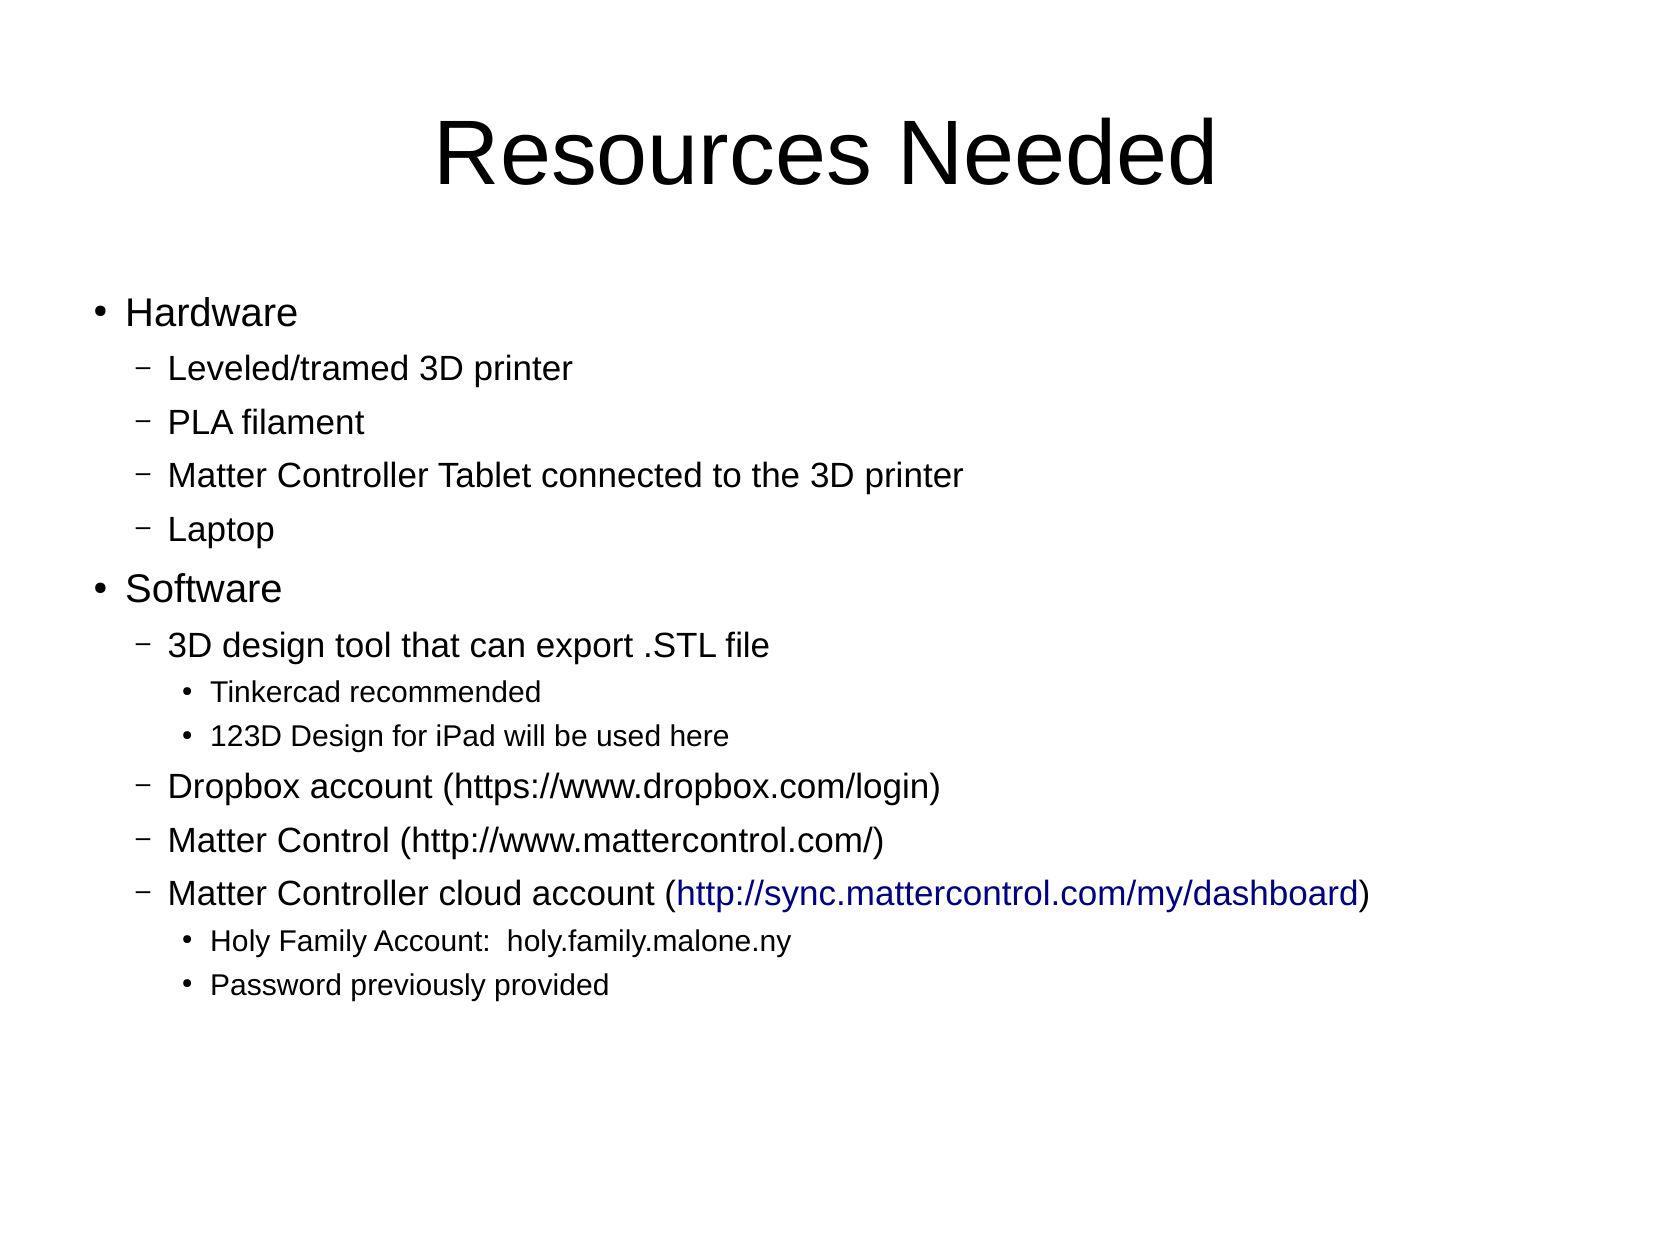

# Resources Needed
Hardware
Leveled/tramed 3D printer
PLA filament
Matter Controller Tablet connected to the 3D printer
Laptop
Software
3D design tool that can export .STL file
Tinkercad recommended
123D Design for iPad will be used here
Dropbox account (https://www.dropbox.com/login)
Matter Control (http://www.mattercontrol.com/)
Matter Controller cloud account (http://sync.mattercontrol.com/my/dashboard)
Holy Family Account: holy.family.malone.ny
Password previously provided